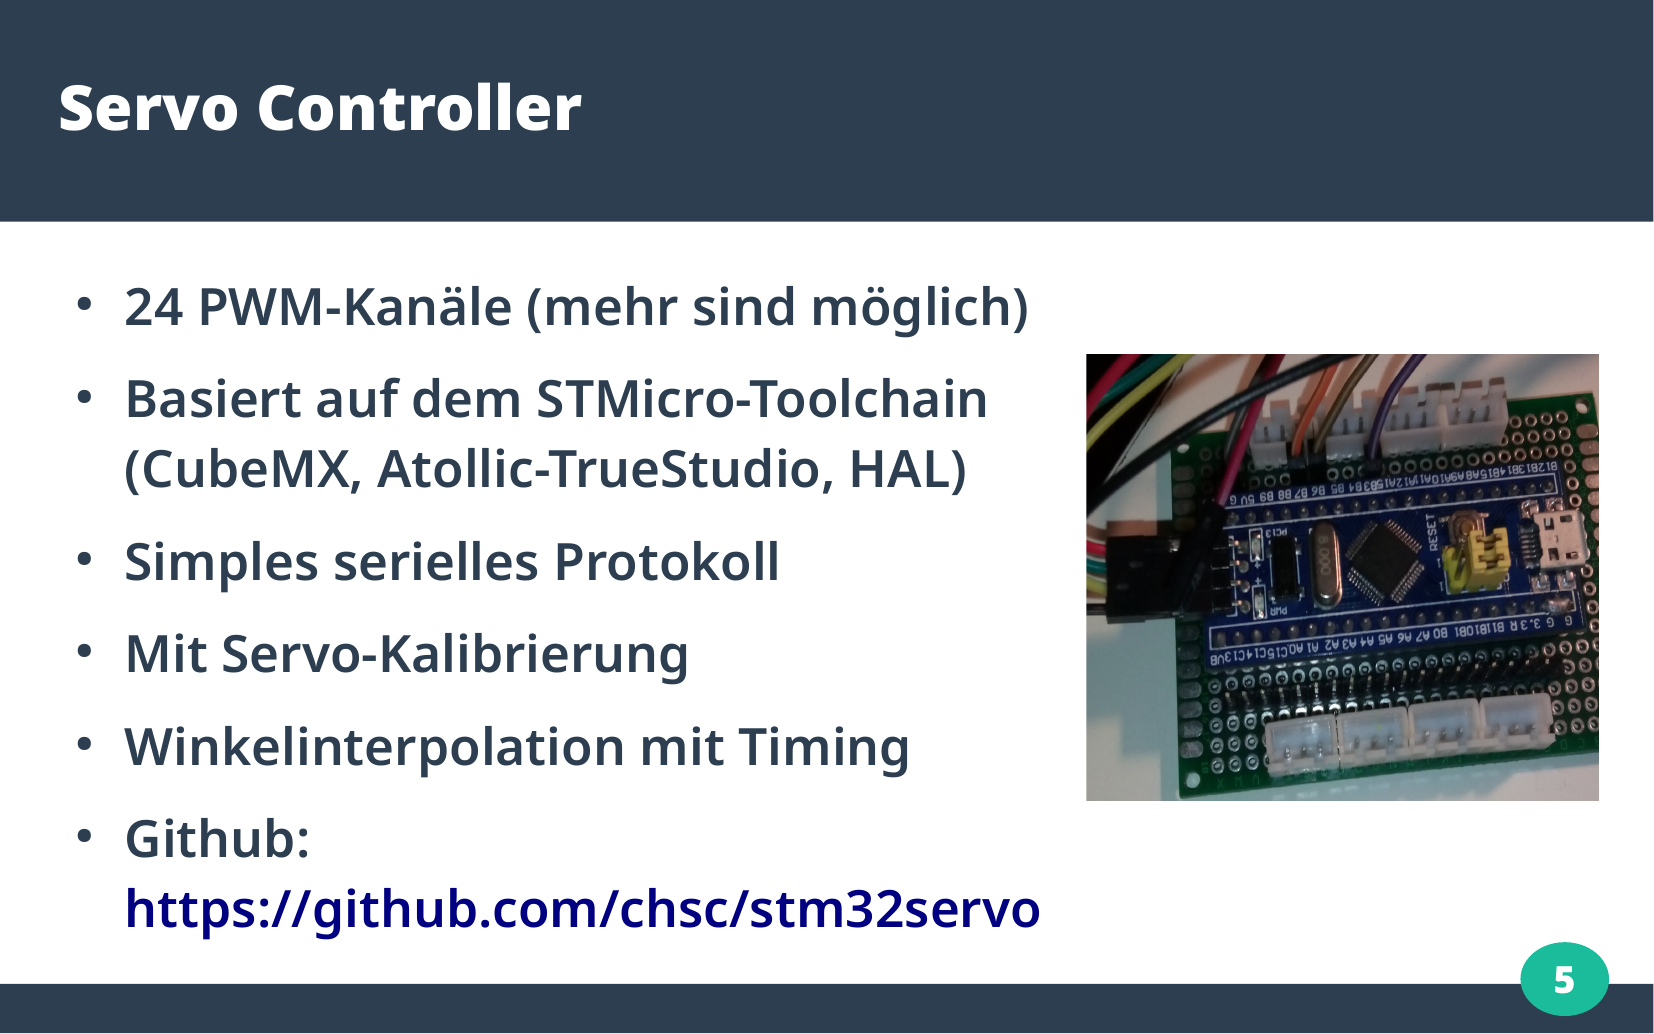

# Servo Controller
24 PWM-Kanäle (mehr sind möglich)
Basiert auf dem STMicro-Toolchain (CubeMX, Atollic-TrueStudio, HAL)
Simples serielles Protokoll
Mit Servo-Kalibrierung
Winkelinterpolation mit Timing
Github: https://github.com/chsc/stm32servo
5